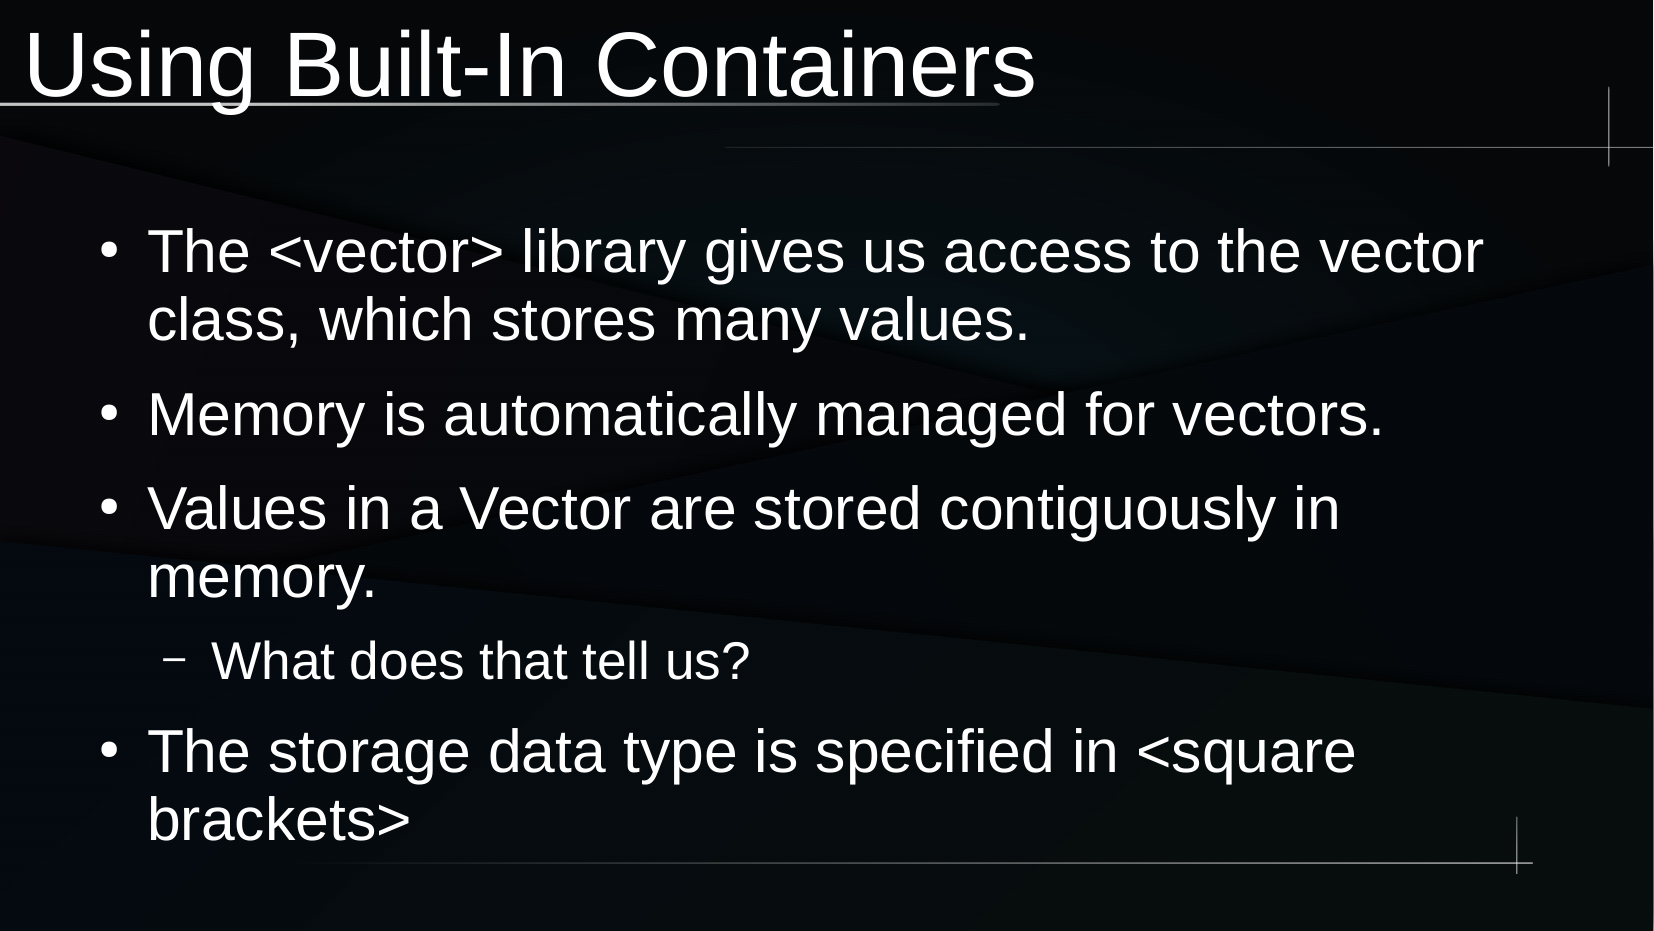

# Using Built-In Containers
The <vector> library gives us access to the vector class, which stores many values.
Memory is automatically managed for vectors.
Values in a Vector are stored contiguously in memory.
What does that tell us?
The storage data type is specified in <square brackets>